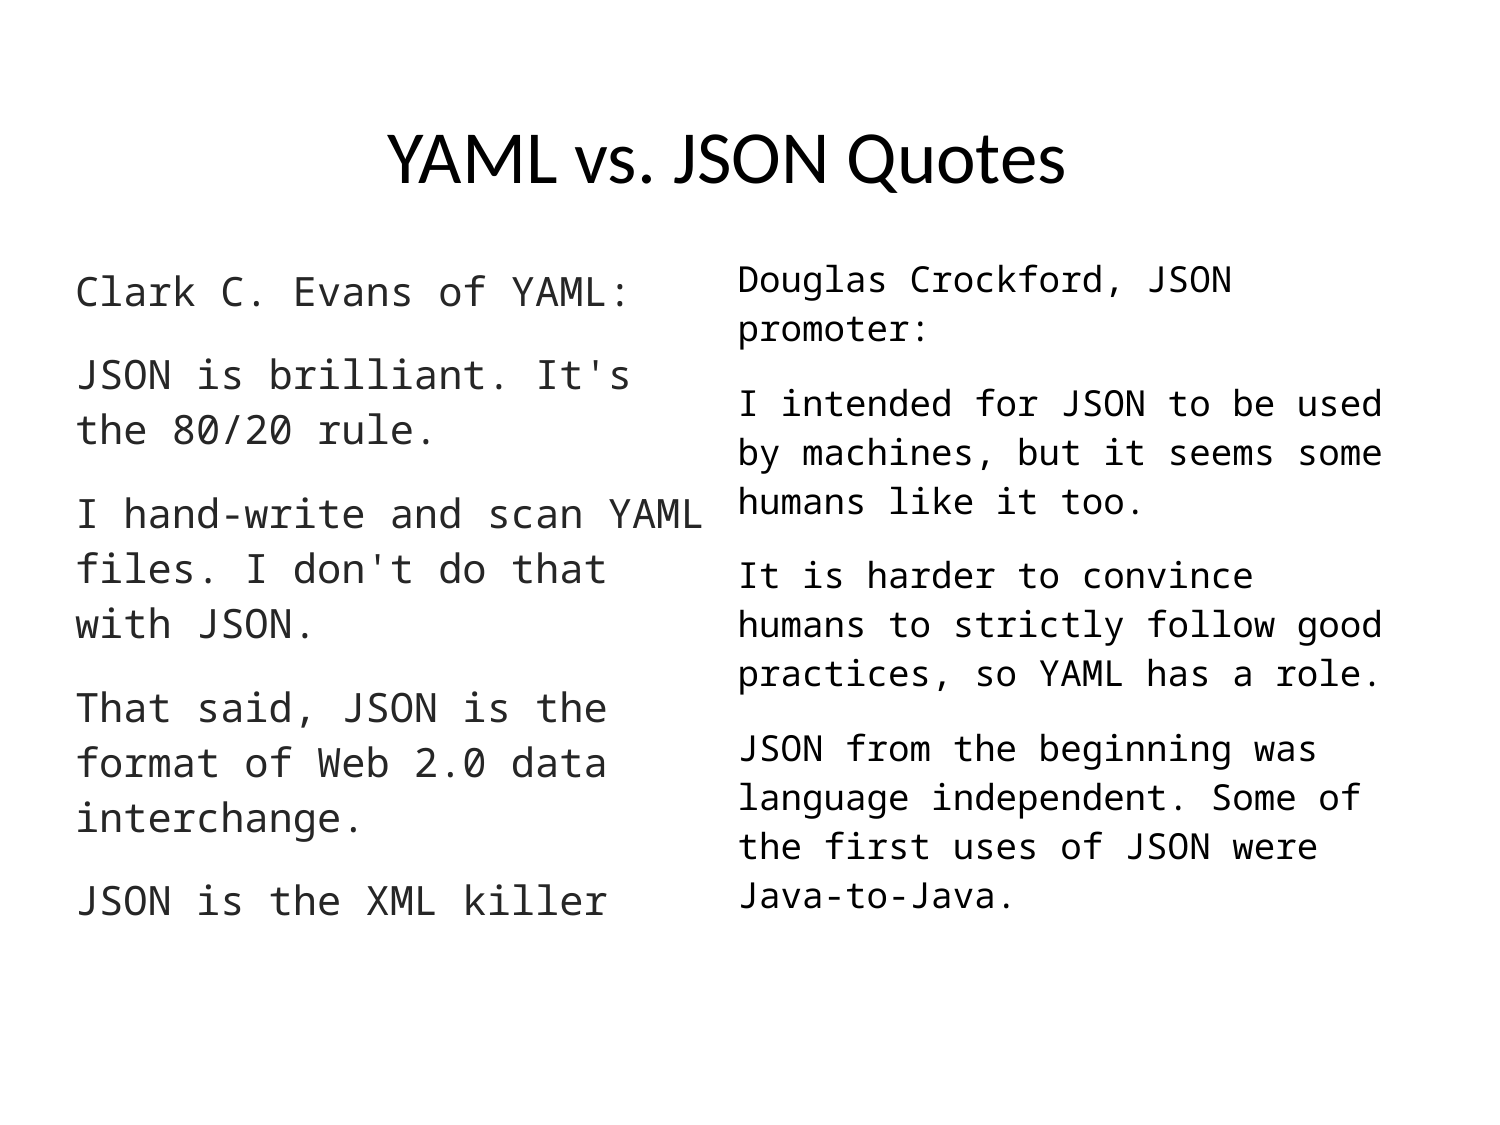

# YAML vs. JSON Quotes
Douglas Crockford, JSON promoter:
I intended for JSON to be used by machines, but it seems some humans like it too.
It is harder to convince humans to strictly follow good practices, so YAML has a role.
JSON from the beginning was language independent. Some of the first uses of JSON were Java-to-Java.
Clark C. Evans of YAML:
JSON is brilliant. It's the 80/20 rule.
I hand-write and scan YAML files. I don't do that with JSON.
That said, JSON is the format of Web 2.0 data interchange.
JSON is the XML killer